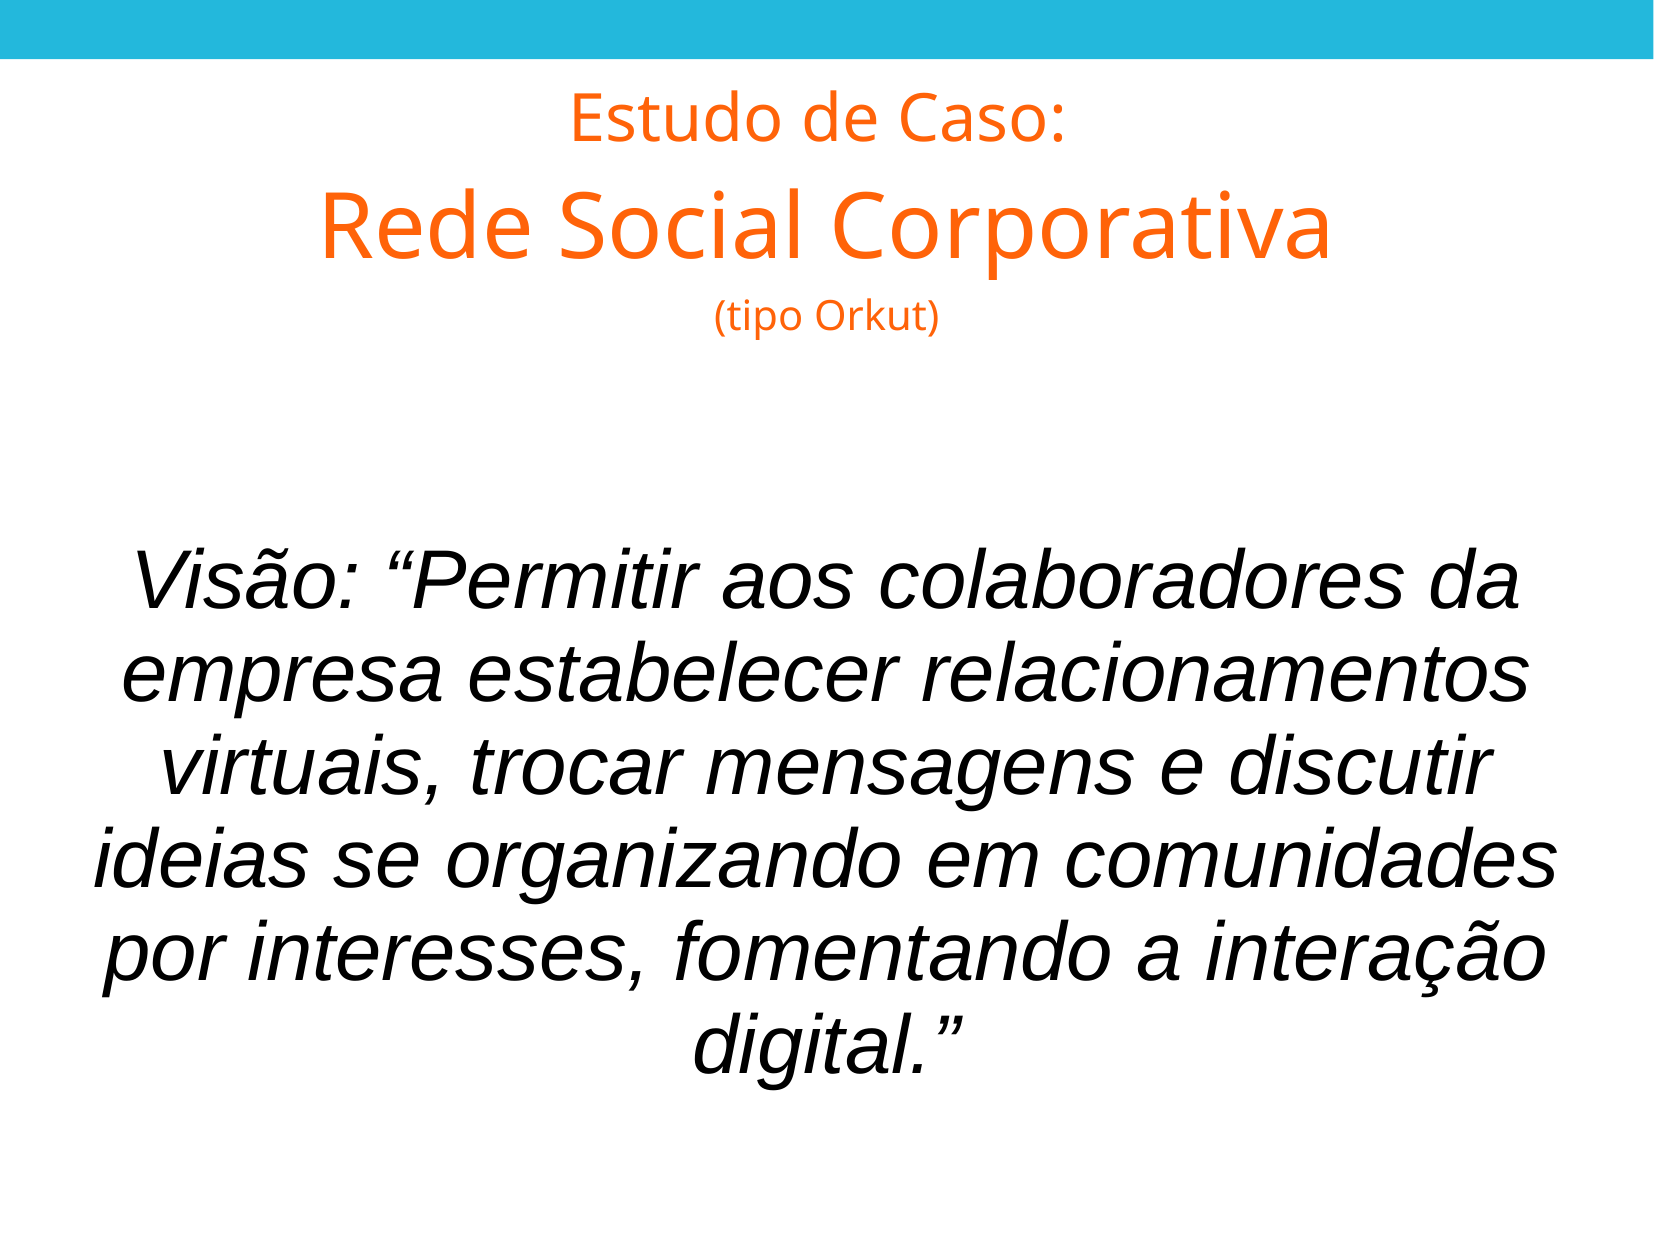

# Estudo de Caso: Rede Social Corporativa (tipo Orkut)
Visão: “Permitir aos colaboradores da empresa estabelecer relacionamentos virtuais, trocar mensagens e discutir ideias se organizando em comunidades por interesses, fomentando a interação digital.”